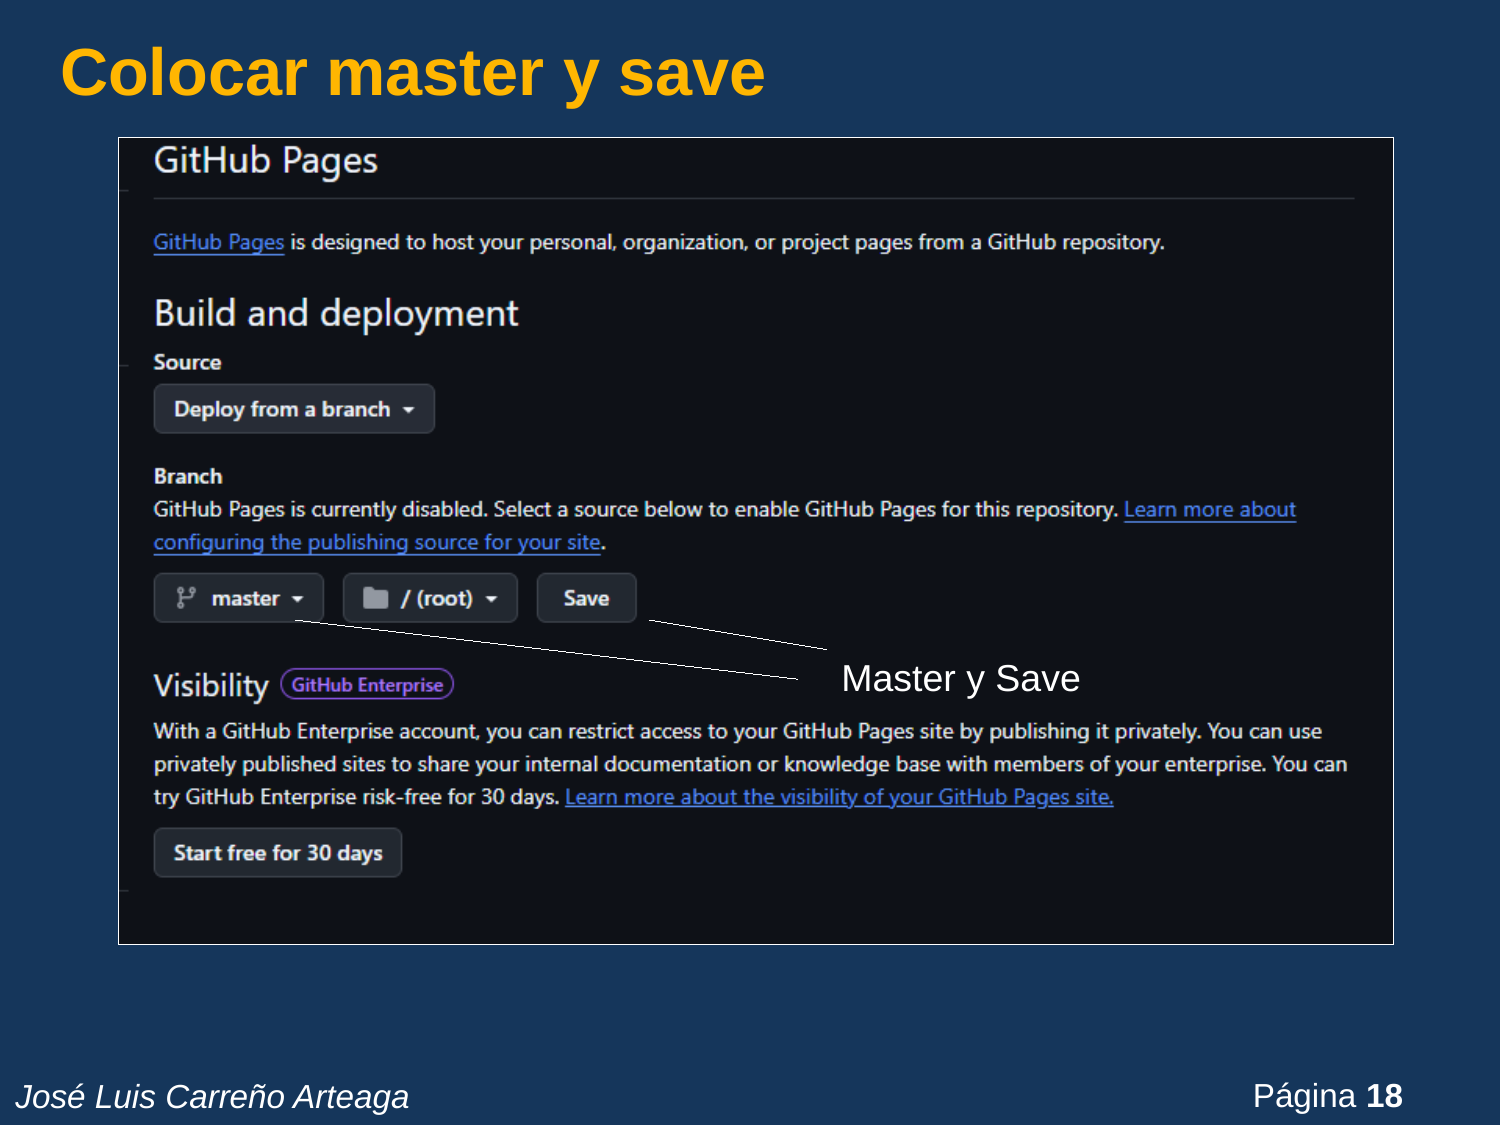

# Colocar master y save
Master y Save